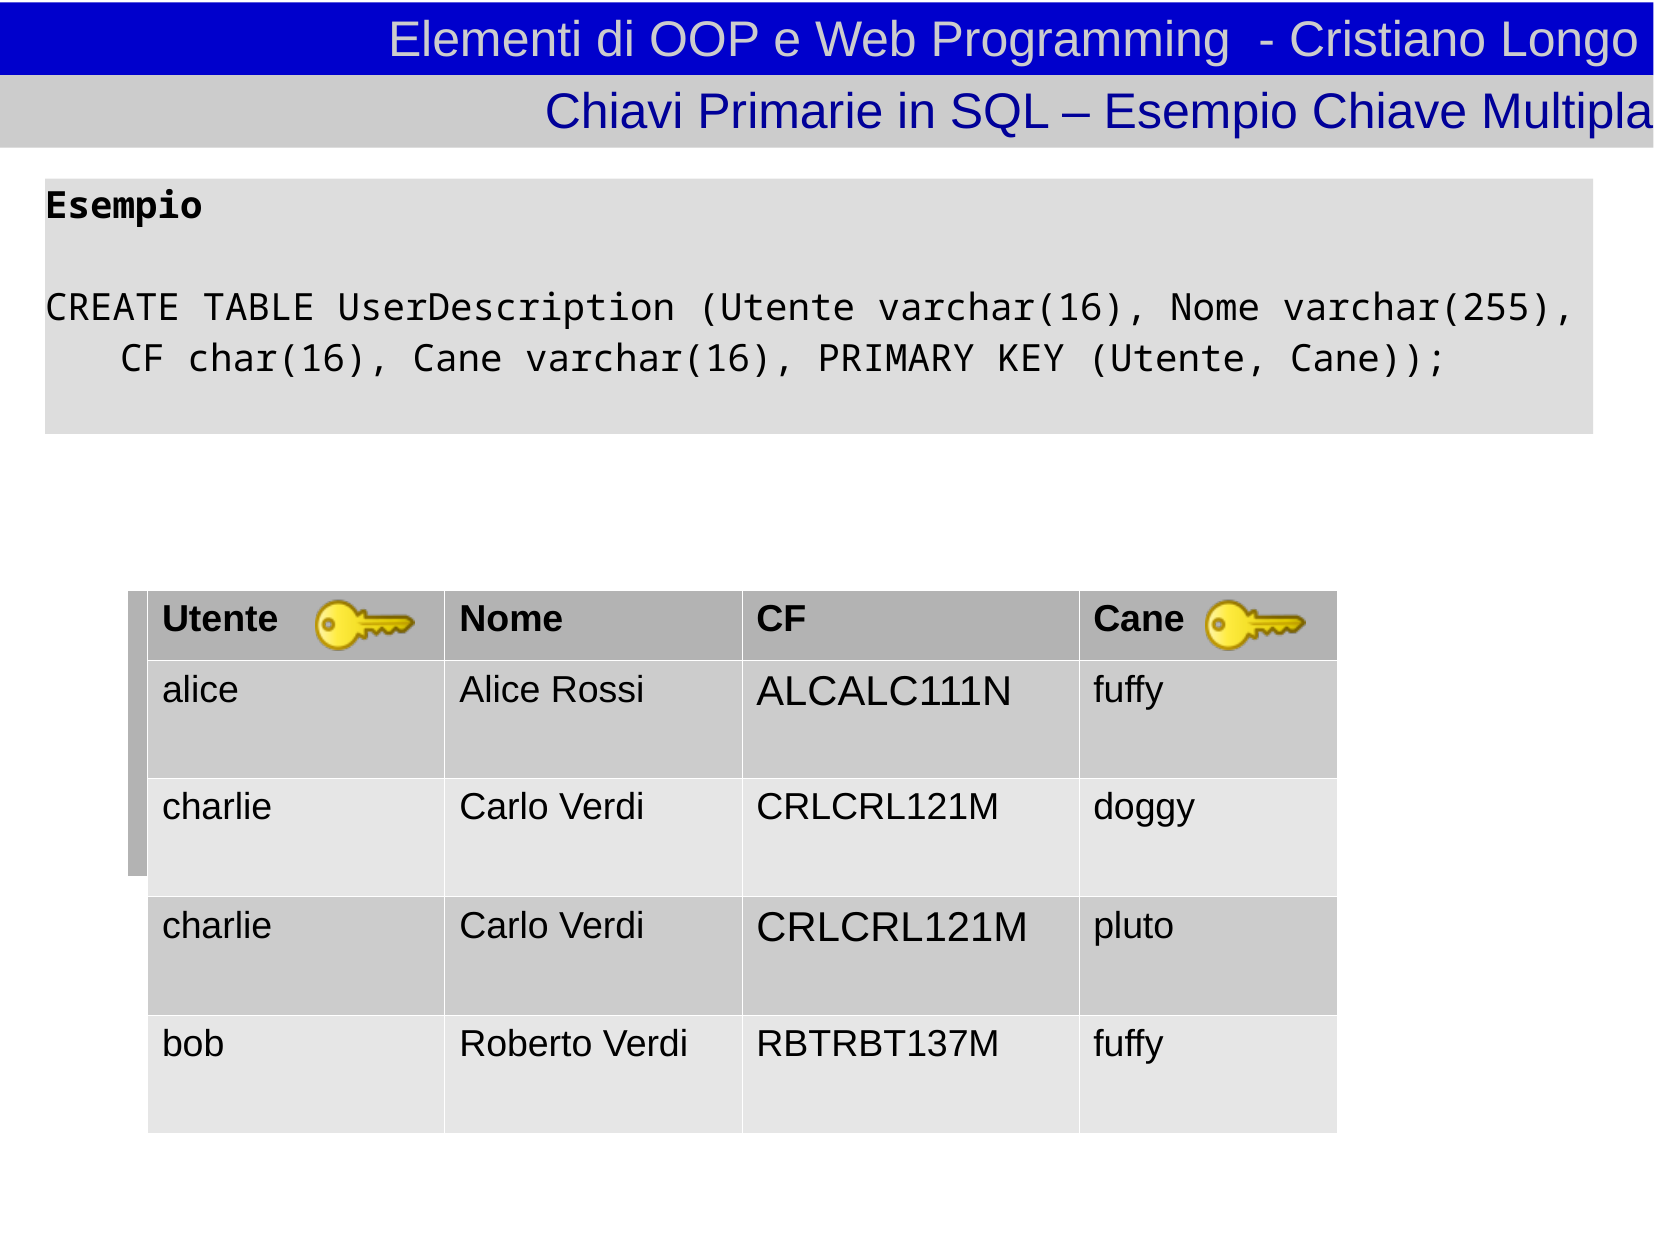

# Elementi di OOP e Web Programming - Cristiano Longo
Chiavi Primarie in SQL – Esempio Chiave Multipla
Esempio
CREATE TABLE UserDescription (Utente varchar(16), Nome varchar(255),
	CF char(16), Cane varchar(16), PRIMARY KEY (Utente, Cane));
| Utente | Nome | CF | Cane |
| --- | --- | --- | --- |
| alice | Alice Rossi | ALCALC111N | fuffy |
| charlie | Carlo Verdi | CRLCRL121M | doggy |
| charlie | Carlo Verdi | CRLCRL121M | pluto |
| bob | Roberto Verdi | RBTRBT137M | fuffy |
| | | | |
| --- | --- | --- | --- |
| | | | |
| | | | |
| | | | |
| | | | |
| |
| --- |